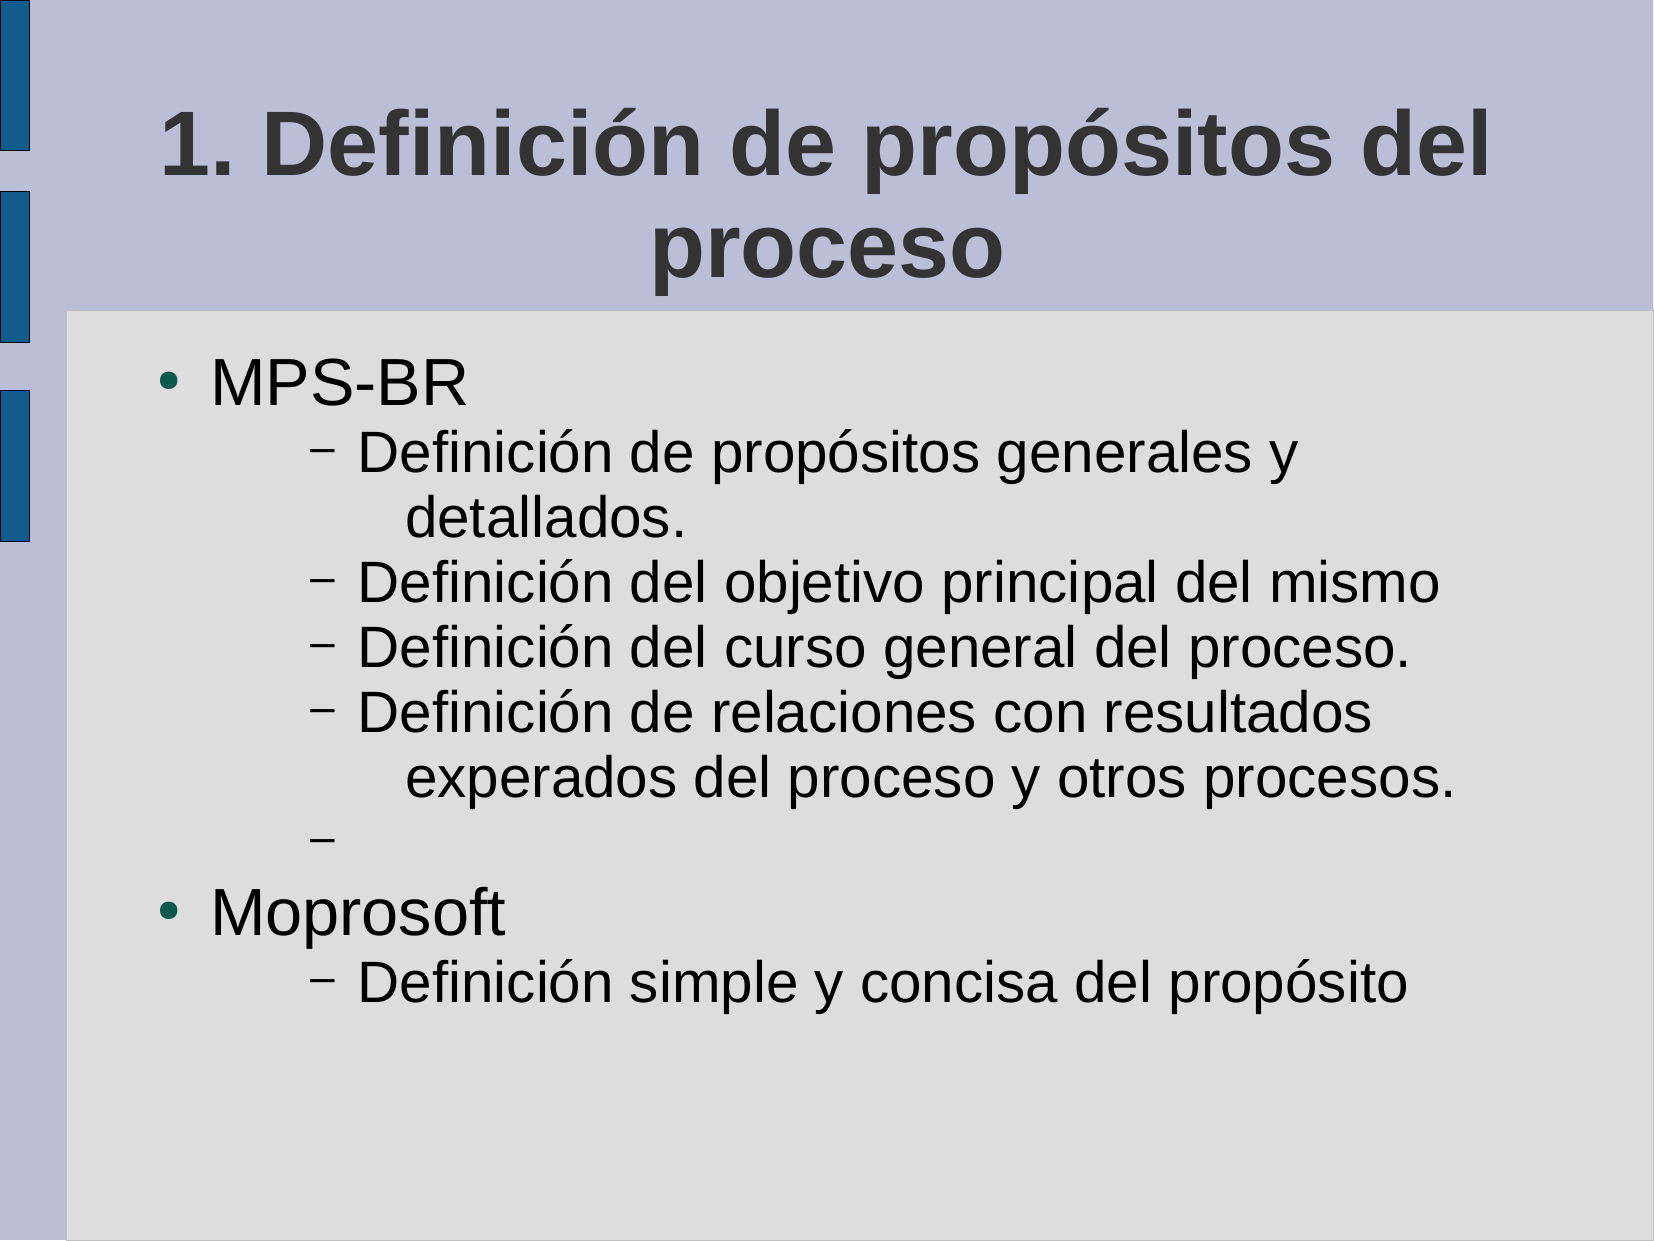

# 1. Definición de propósitos del proceso
MPS-BR
Definición de propósitos generales y detallados.
Definición del objetivo principal del mismo
Definición del curso general del proceso.
Definición de relaciones con resultados experados del proceso y otros procesos.
Moprosoft
Definición simple y concisa del propósito